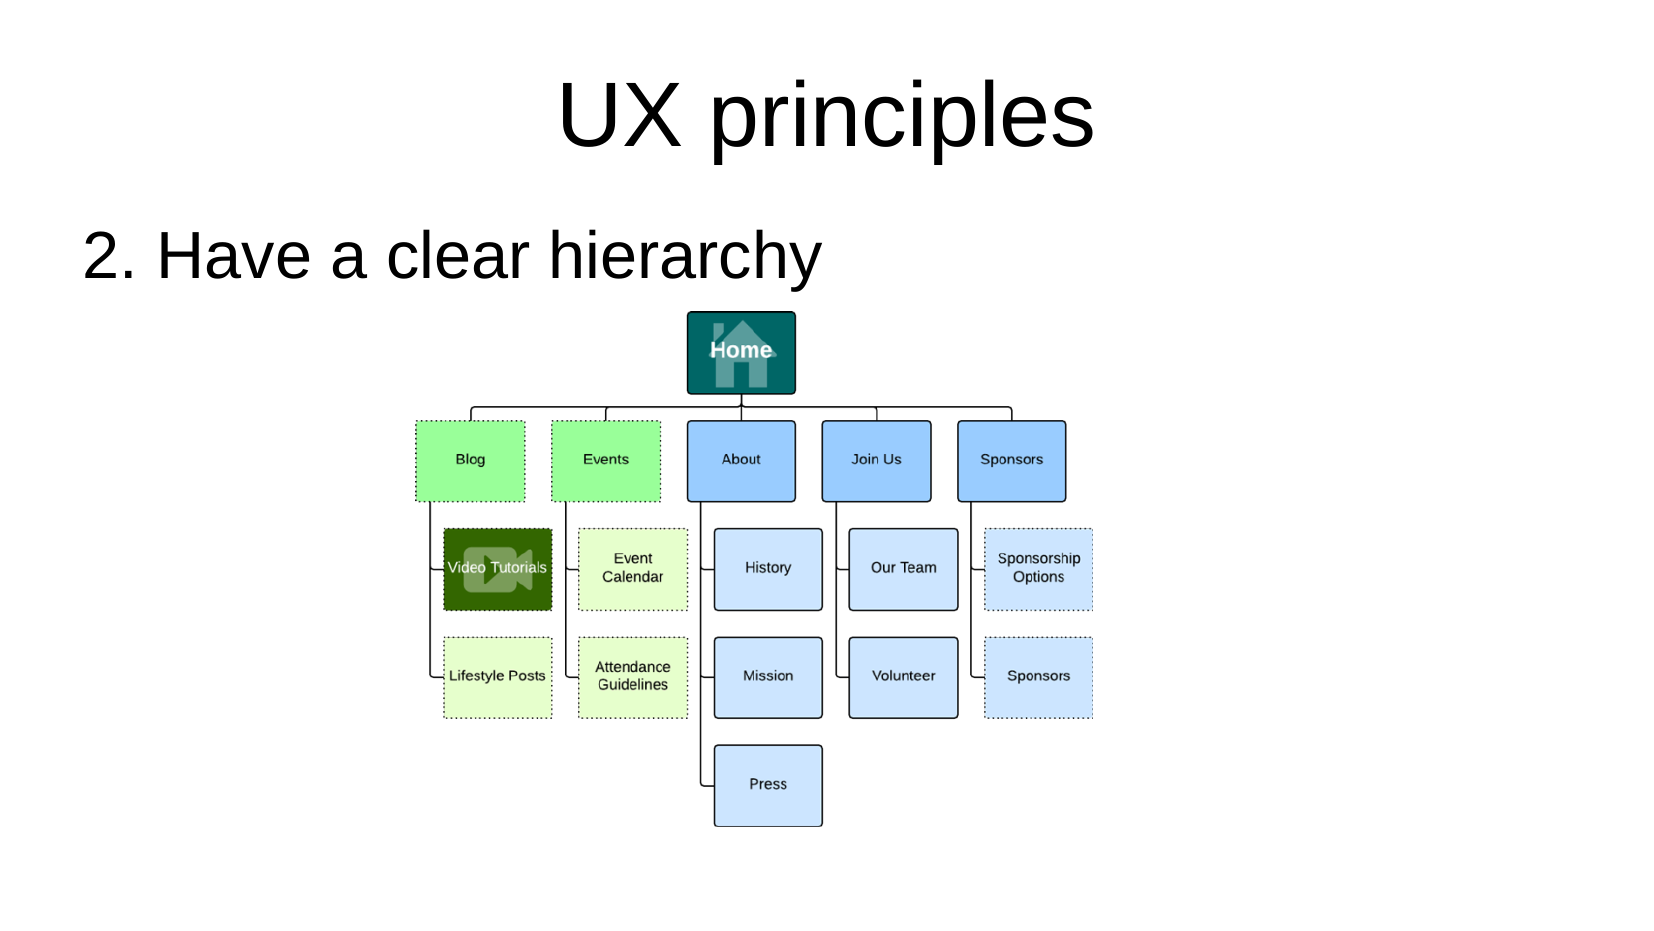

# UX principles
2. Have a clear hierarchy